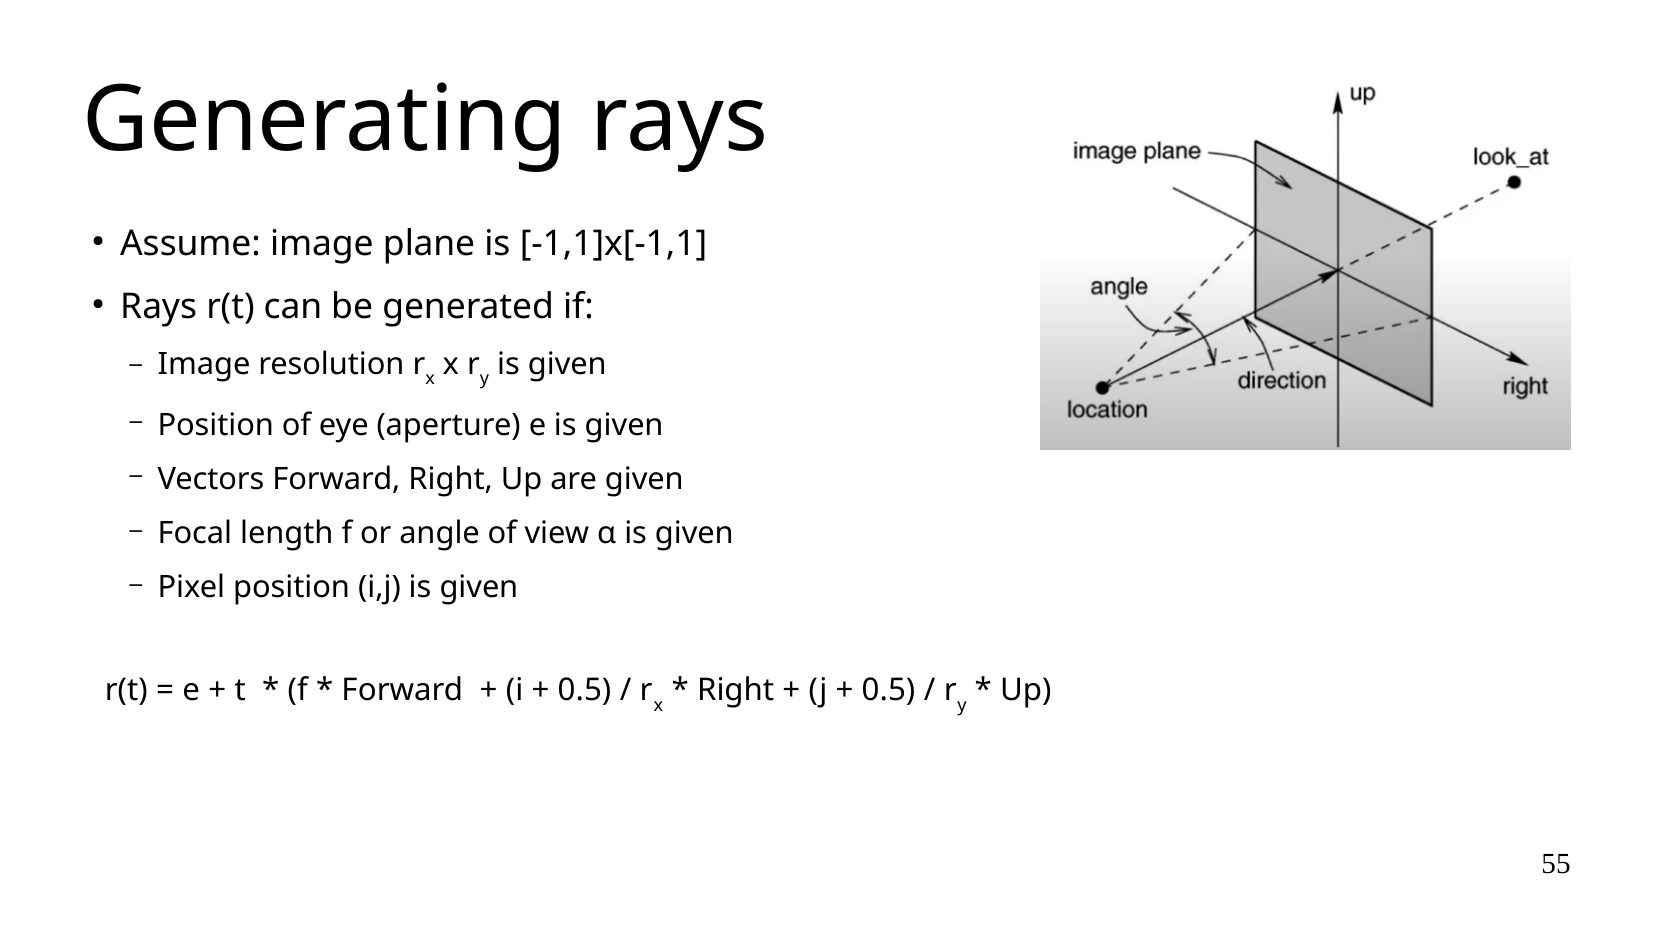

# Generating rays
Assume: image plane is [-1,1]x[-1,1]
Rays r(t) can be generated if:
Image resolution rx x ry is given
Position of eye (aperture) e is given
Vectors Forward, Right, Up are given
Focal length f or angle of view α is given
Pixel position (i,j) is given
r(t) = e + t * (f * Forward + (i + 0.5) / rx * Right + (j + 0.5) / ry * Up)
55